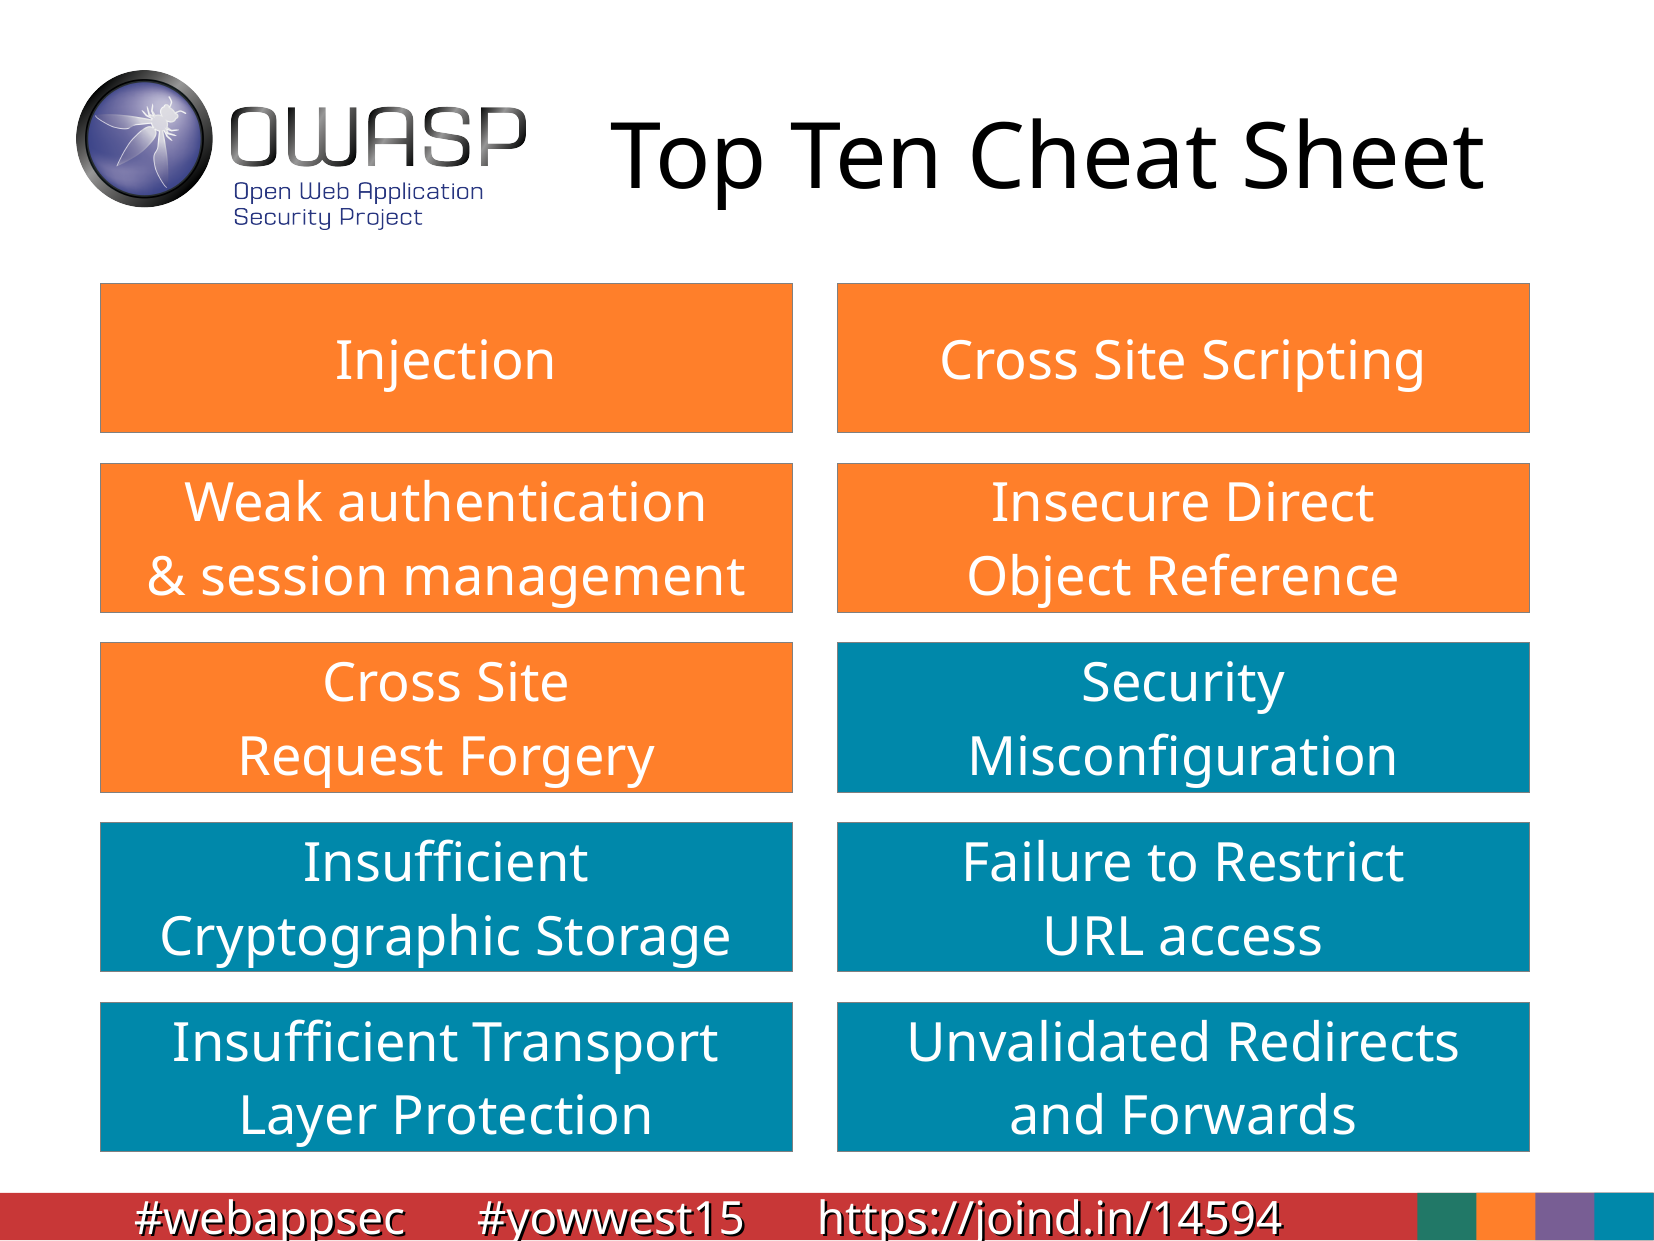

# Top Ten Cheat Sheet
Injection
Cross Site Scripting
Weak authentication
& session management
Insecure Direct
Object Reference
Cross Site
Request Forgery
Security
Misconfiguration
Insufficient
Cryptographic Storage
Failure to Restrict
URL access
Insufficient Transport
Layer Protection
Unvalidated Redirects
and Forwards